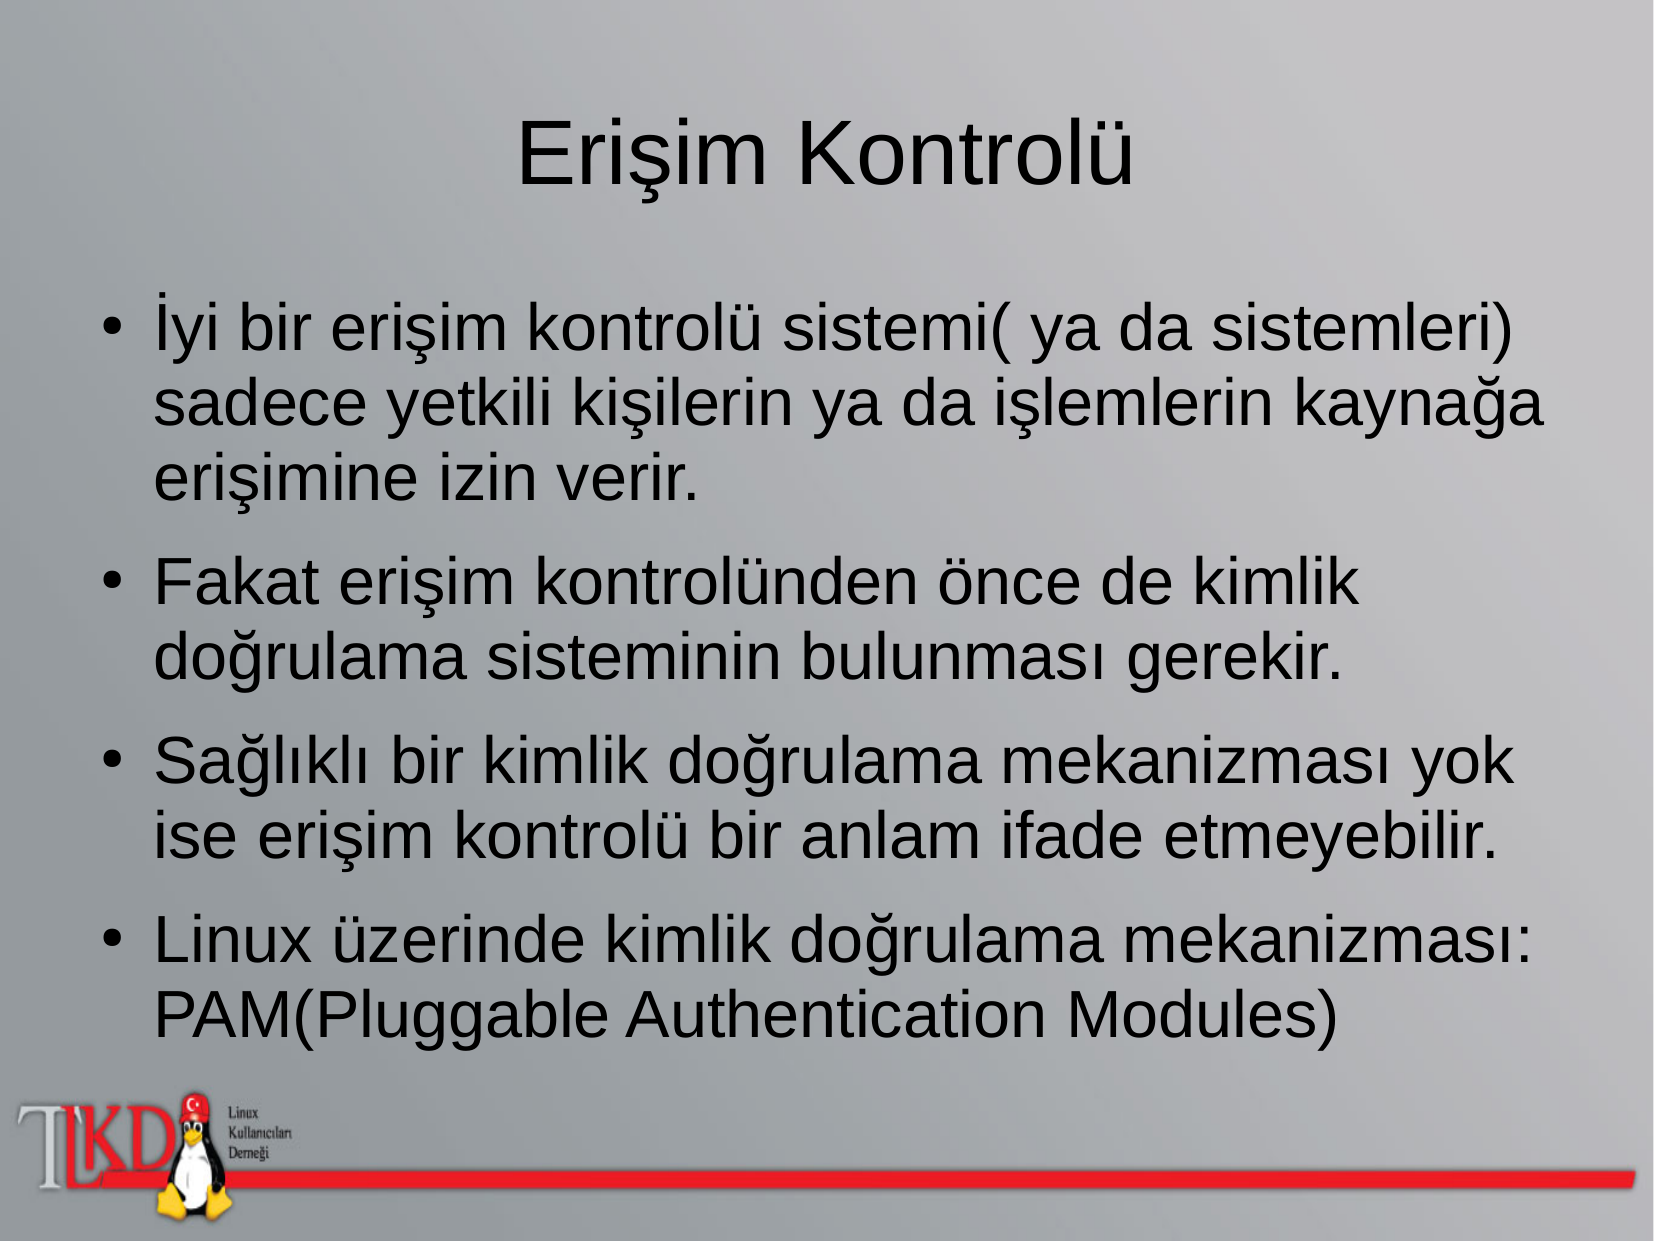

# Erişim Kontrolü
İyi bir erişim kontrolü sistemi( ya da sistemleri) sadece yetkili kişilerin ya da işlemlerin kaynağa erişimine izin verir.
Fakat erişim kontrolünden önce de kimlik doğrulama sisteminin bulunması gerekir.
Sağlıklı bir kimlik doğrulama mekanizması yok ise erişim kontrolü bir anlam ifade etmeyebilir.
Linux üzerinde kimlik doğrulama mekanizması: PAM(Pluggable Authentication Modules)